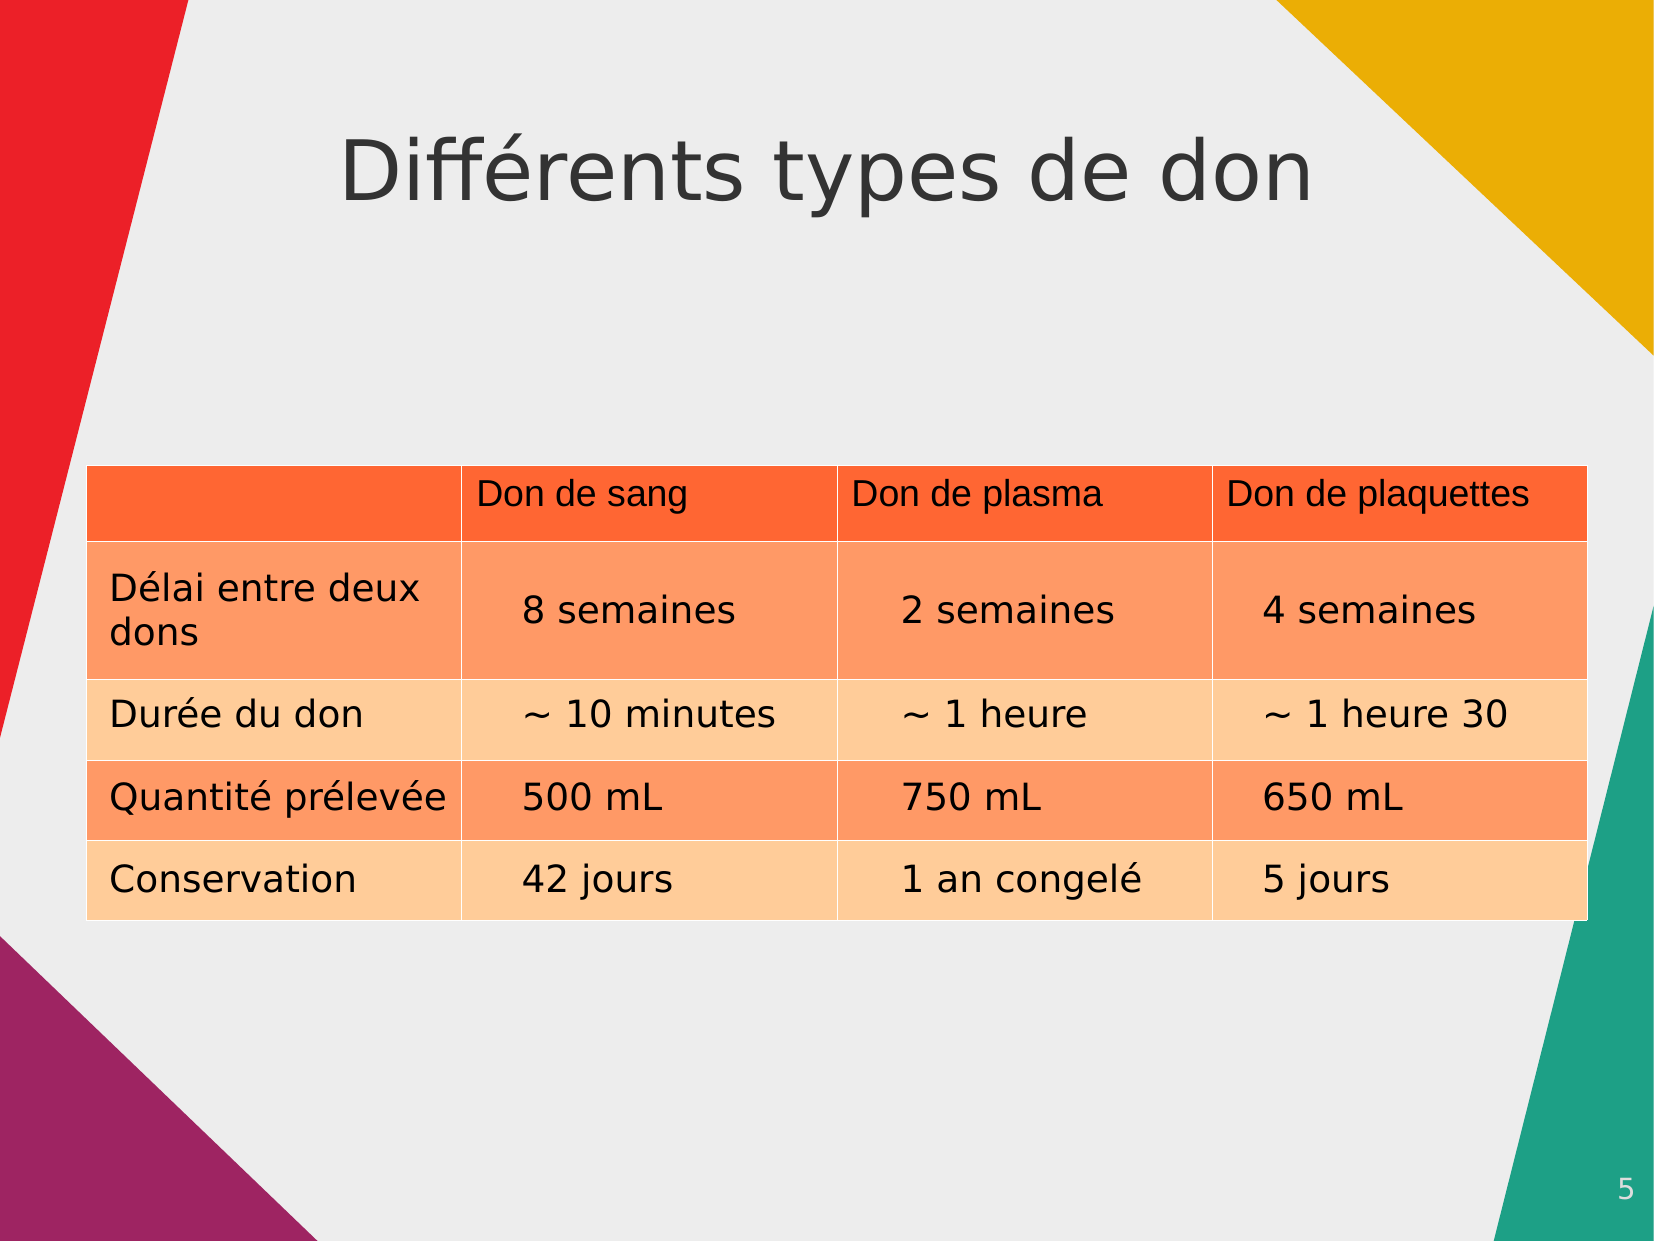

# Différents types de don
| | Don de sang | Don de plasma | Don de plaquettes |
| --- | --- | --- | --- |
| | | | |
| | | | |
| | | | |
| | | | |
Délai entre deux
dons
8 semaines
2 semaines
4 semaines
Durée du don
~ 10 minutes
~ 1 heure
~ 1 heure 30
Quantité prélevée
500 mL
750 mL
650 mL
Conservation
42 jours
1 an congelé
5 jours
5